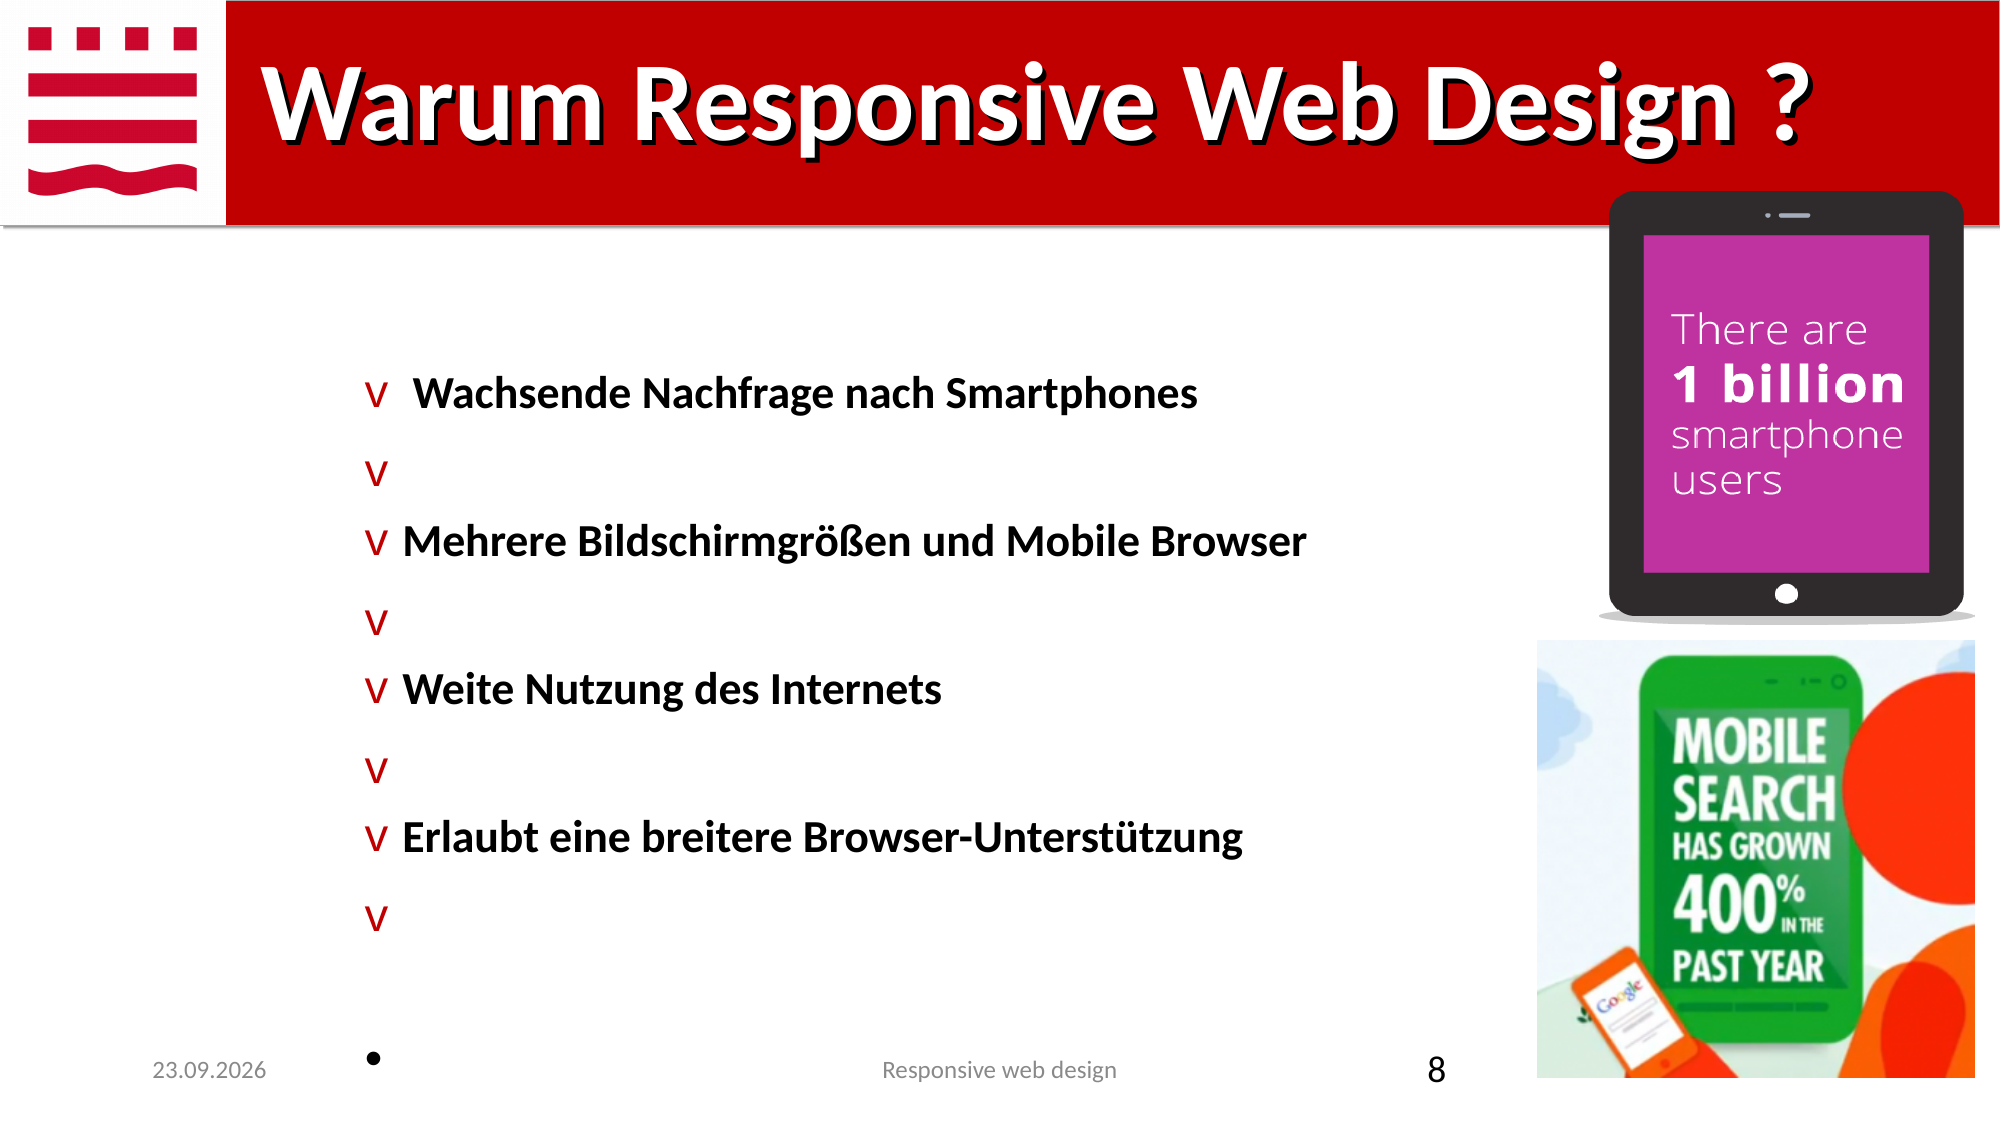

Warum Responsive Web Design ?
# Wachsende Nachfrage nach Smartphones
Mehrere Bildschirmgrößen und Mobile Browser
Weite Nutzung des Internets
Erlaubt eine breitere Browser-Unterstützung
Responsive web design
8